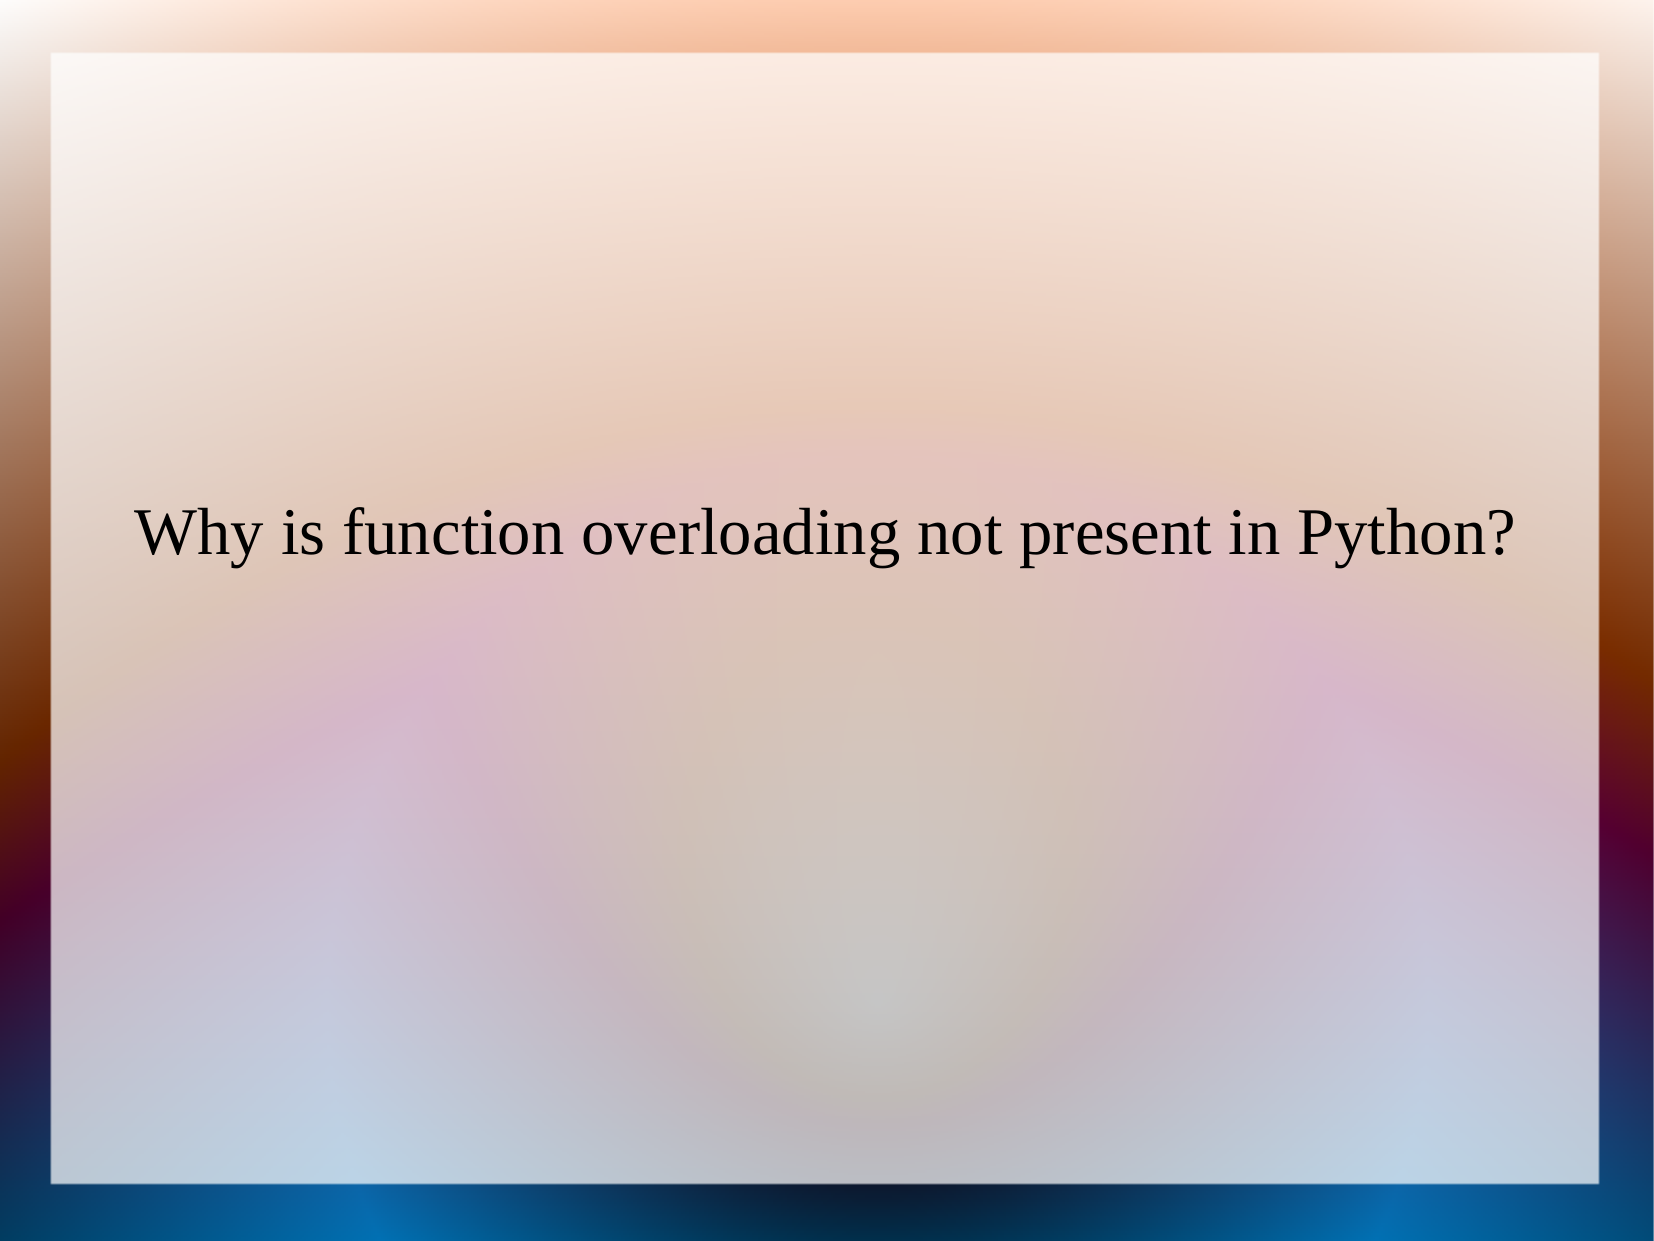

# Why is function overloading not present in Python?